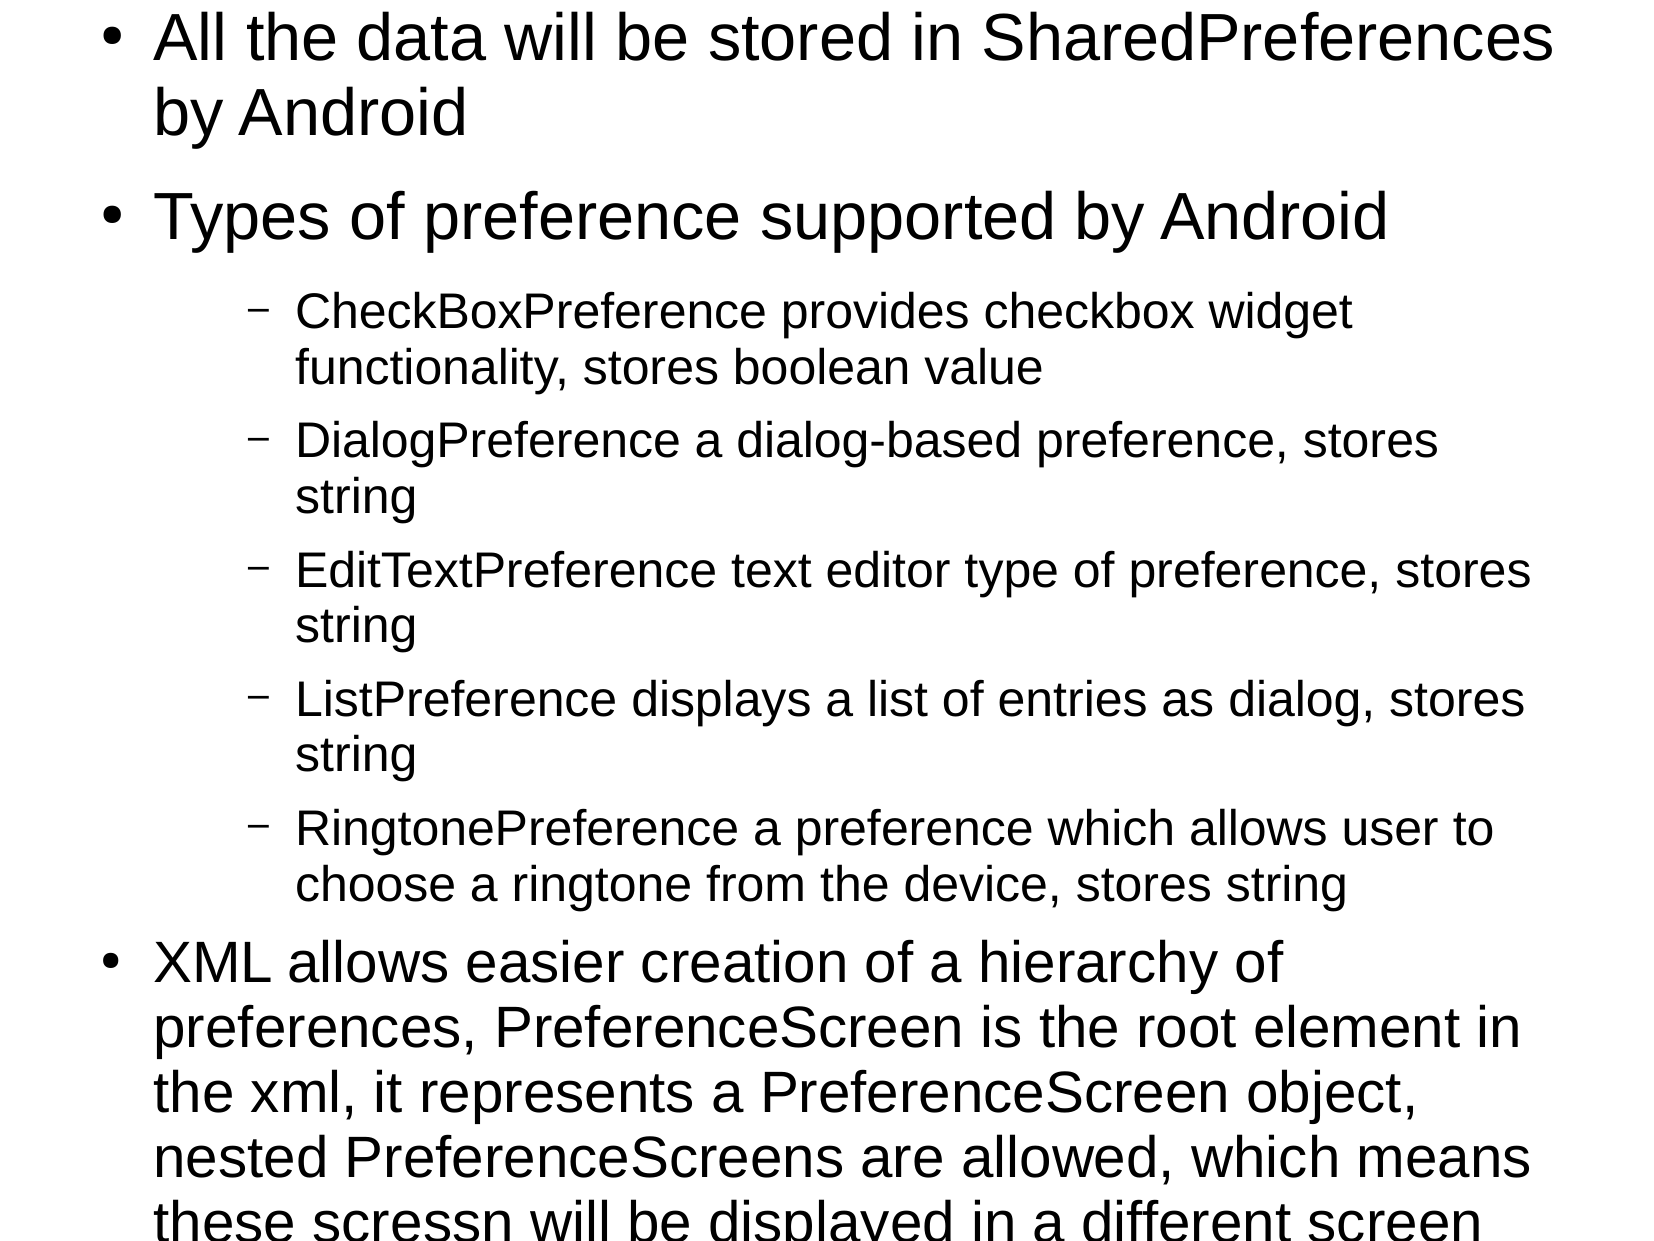

# All the data will be stored in SharedPreferences by Android
Types of preference supported by Android
CheckBoxPreference provides checkbox widget functionality, stores boolean value
DialogPreference a dialog-based preference, stores string
EditTextPreference text editor type of preference, stores string
ListPreference displays a list of entries as dialog, stores string
RingtonePreference a preference which allows user to choose a ringtone from the device, stores string
XML allows easier creation of a hierarchy of preferences, PreferenceScreen is the root element in the xml, it represents a PreferenceScreen object, nested PreferenceScreens are allowed, which means these scressn will be displayed in a different screen